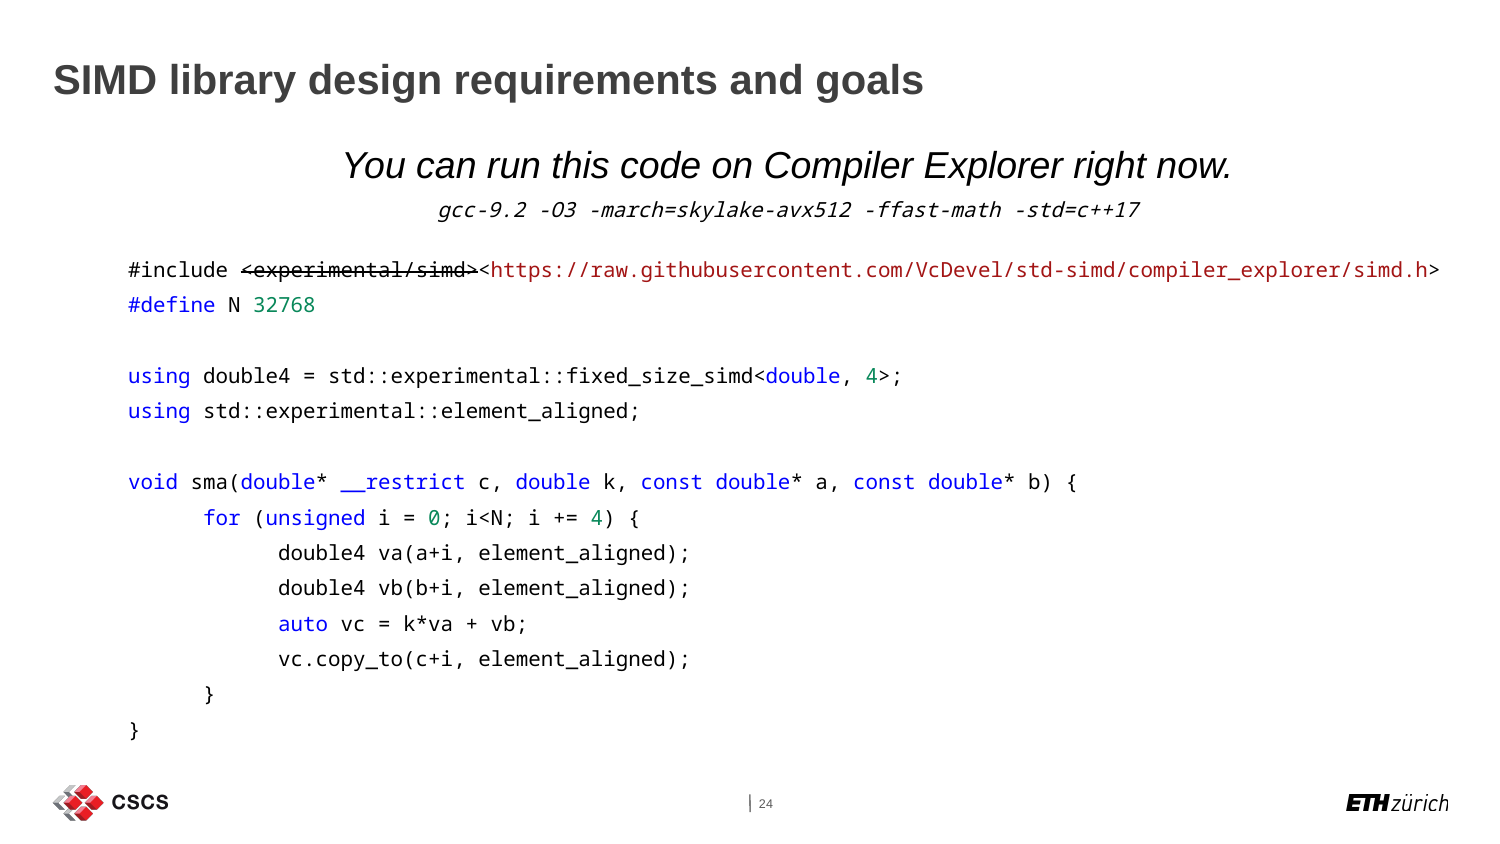

# SIMD library design requirements and goals
You can run this code on Compiler Explorer right now.
gcc-9.2 -O3 -march=skylake-avx512 -ffast-math -std=c++17
#include <experimental/simd><https://raw.githubusercontent.com/VcDevel/std-simd/compiler_explorer/simd.h>
#define N 32768
using double4 = std::experimental::fixed_size_simd<double, 4>;
using std::experimental::element_aligned;
void sma(double* __restrict c, double k, const double* a, const double* b) {
for (unsigned i = 0; i<N; i += 4) {
double4 va(a+i, element_aligned);
double4 vb(b+i, element_aligned);
auto vc = k*va + vb;
vc.copy_to(c+i, element_aligned);
}
}